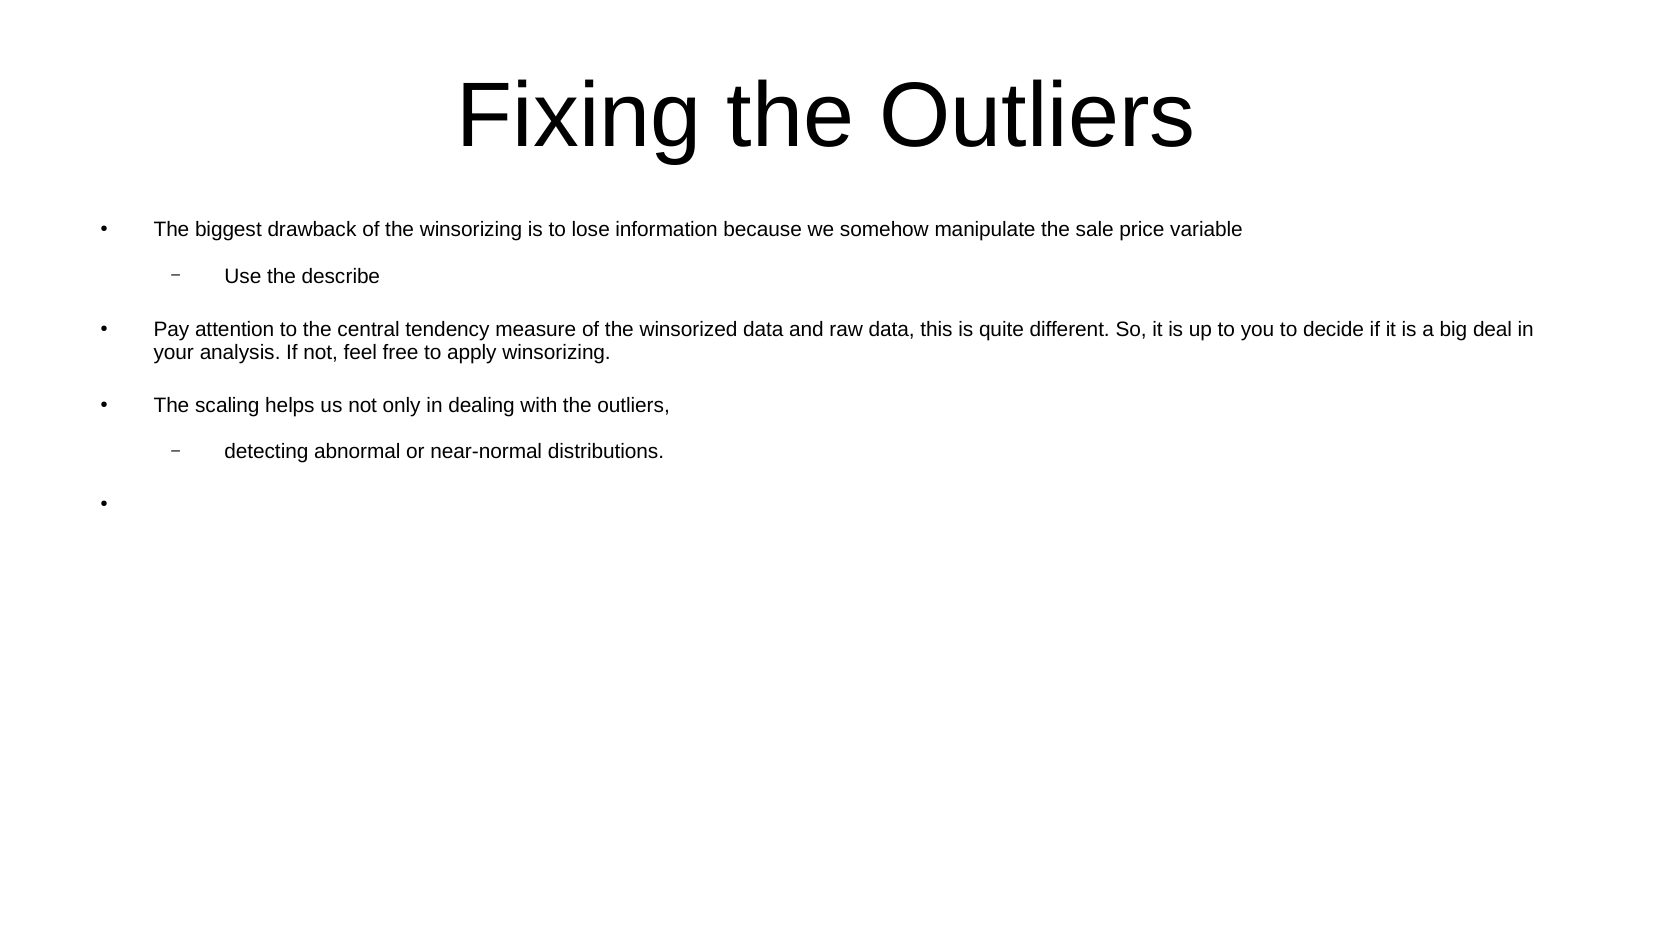

# Fixing the Outliers
The biggest drawback of the winsorizing is to lose information because we somehow manipulate the sale price variable
Use the describe
Pay attention to the central tendency measure of the winsorized data and raw data, this is quite different. So, it is up to you to decide if it is a big deal in your analysis. If not, feel free to apply winsorizing.
The scaling helps us not only in dealing with the outliers,
detecting abnormal or near-normal distributions.